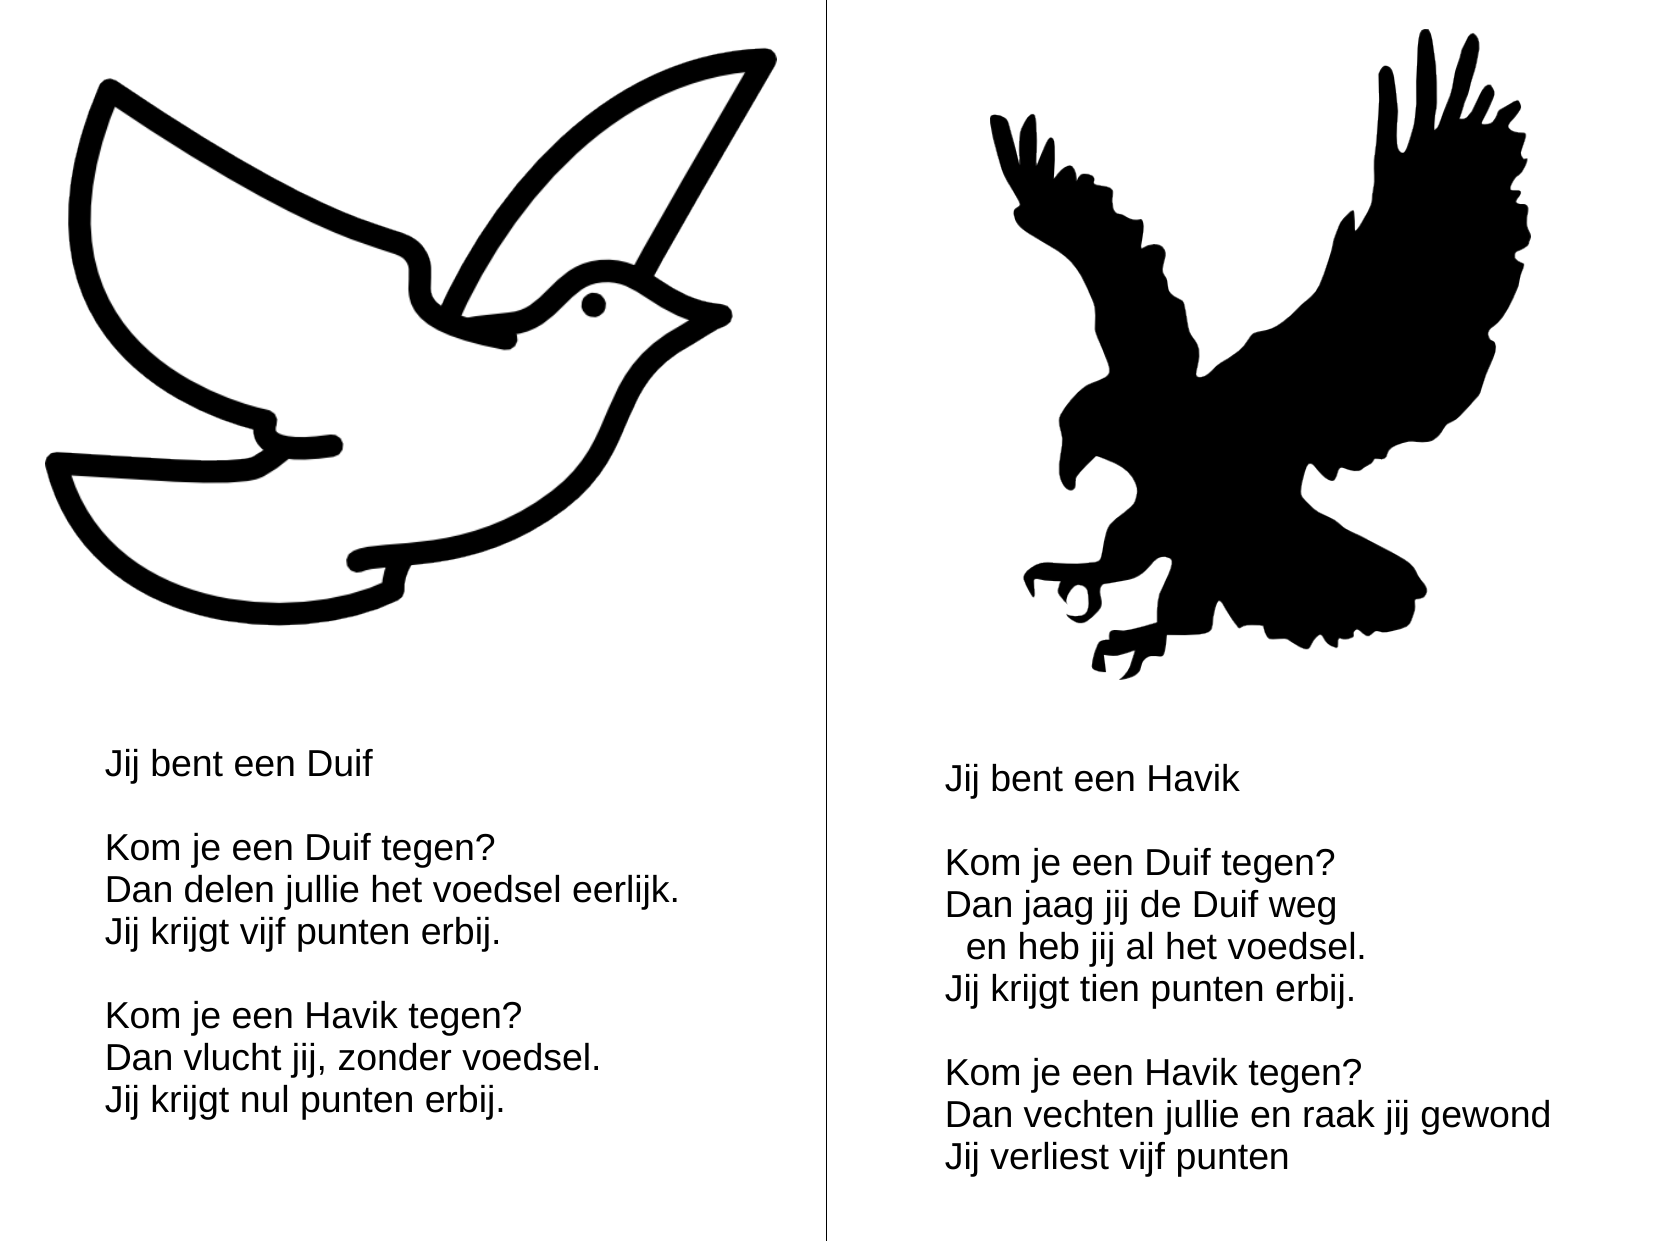

Jij bent een Duif
Kom je een Duif tegen?
Dan delen jullie het voedsel eerlijk.
Jij krijgt vijf punten erbij.
Kom je een Havik tegen?
Dan vlucht jij, zonder voedsel.
Jij krijgt nul punten erbij.
Jij bent een Havik
Kom je een Duif tegen?
Dan jaag jij de Duif weg
 en heb jij al het voedsel.
Jij krijgt tien punten erbij.
Kom je een Havik tegen?
Dan vechten jullie en raak jij gewond
Jij verliest vijf punten